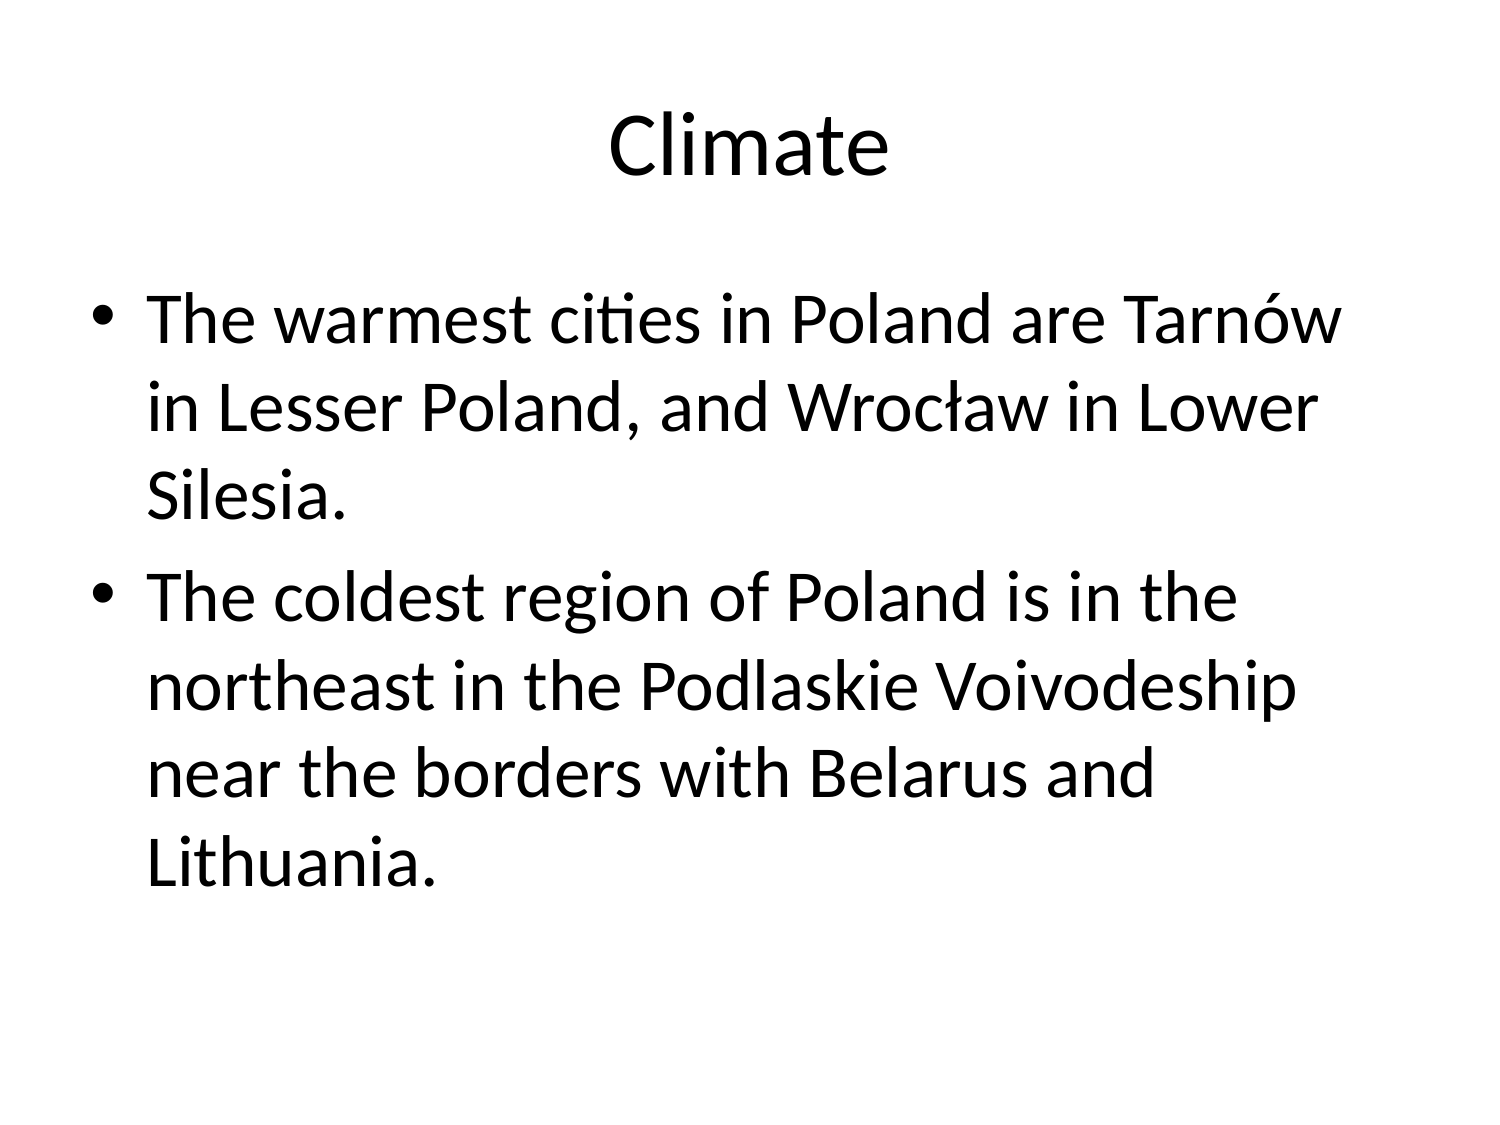

# Climate
The warmest cities in Poland are Tarnów in Lesser Poland, and Wrocław in Lower Silesia.
The coldest region of Poland is in the northeast in the Podlaskie Voivodeship near the borders with Belarus and Lithuania.